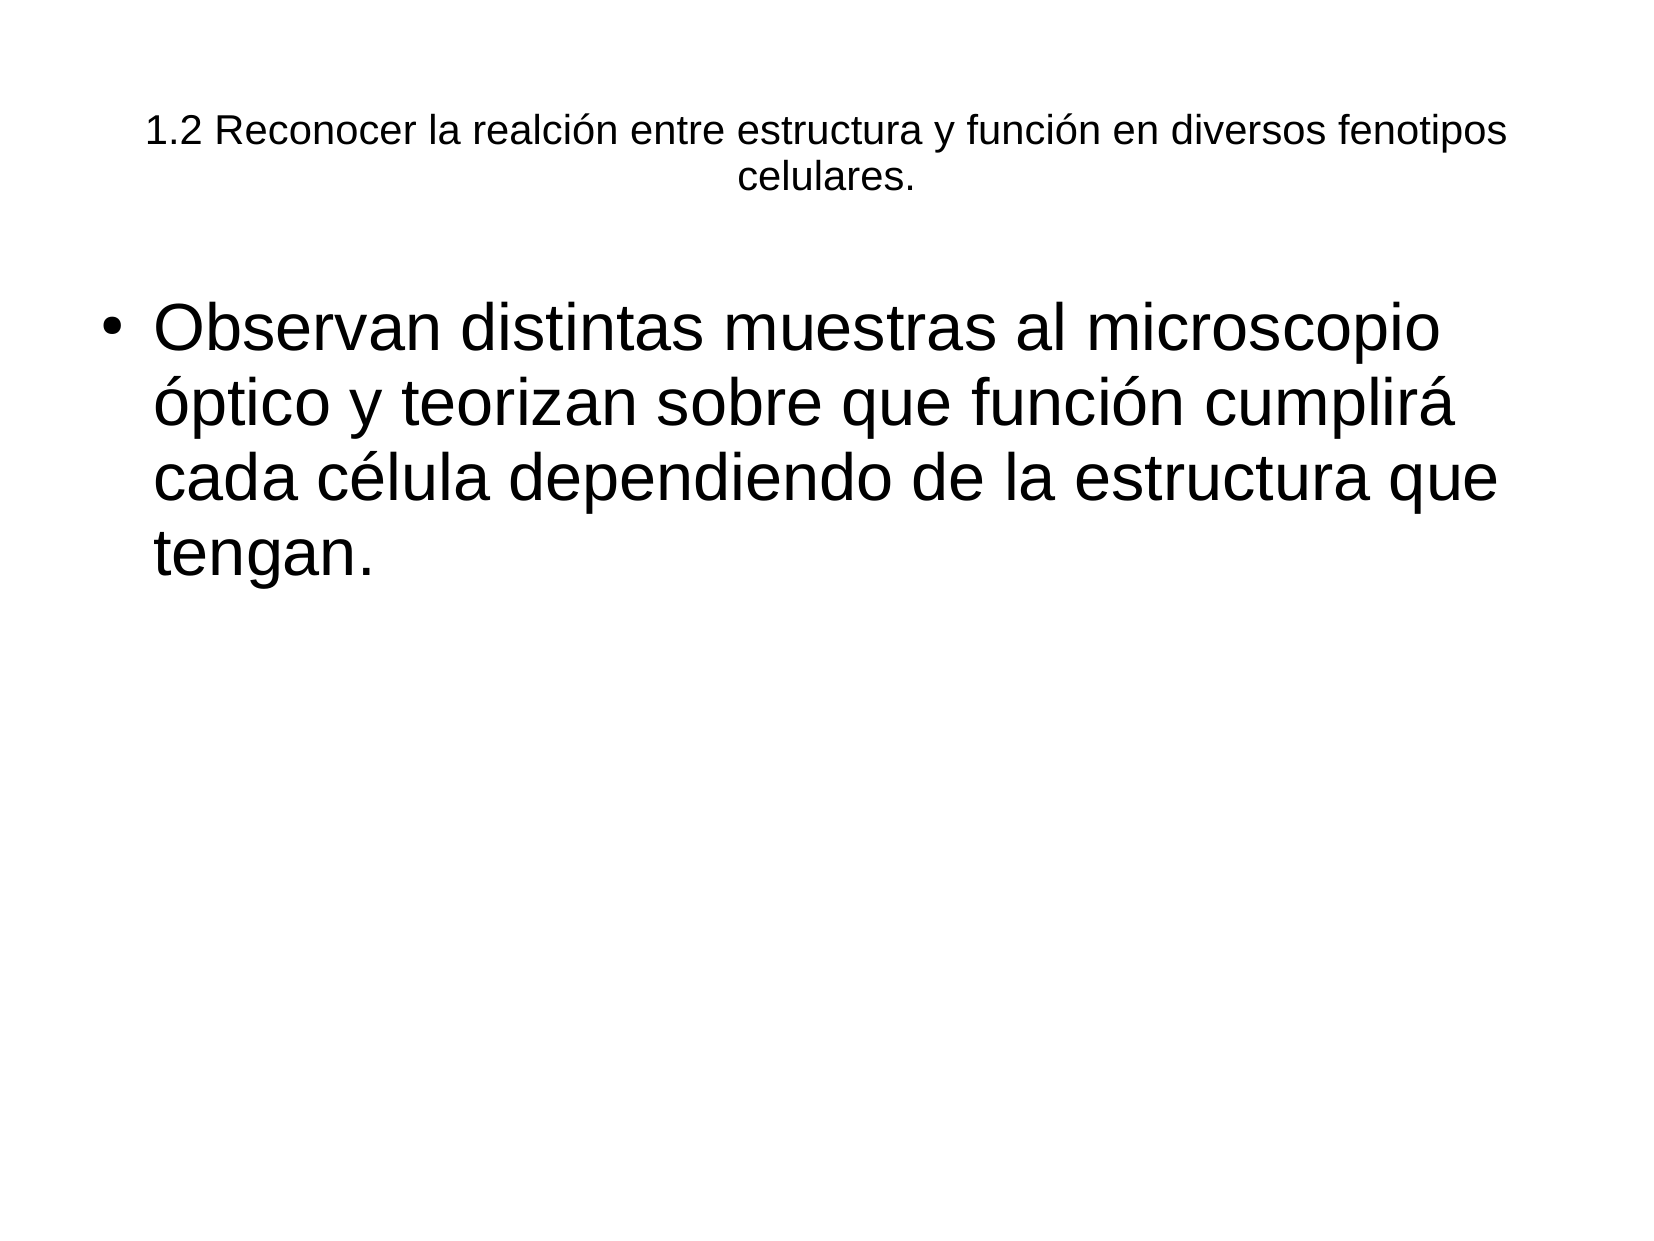

# 1.2 Reconocer la realción entre estructura y función en diversos fenotipos celulares.
Observan distintas muestras al microscopio óptico y teorizan sobre que función cumplirá cada célula dependiendo de la estructura que tengan.